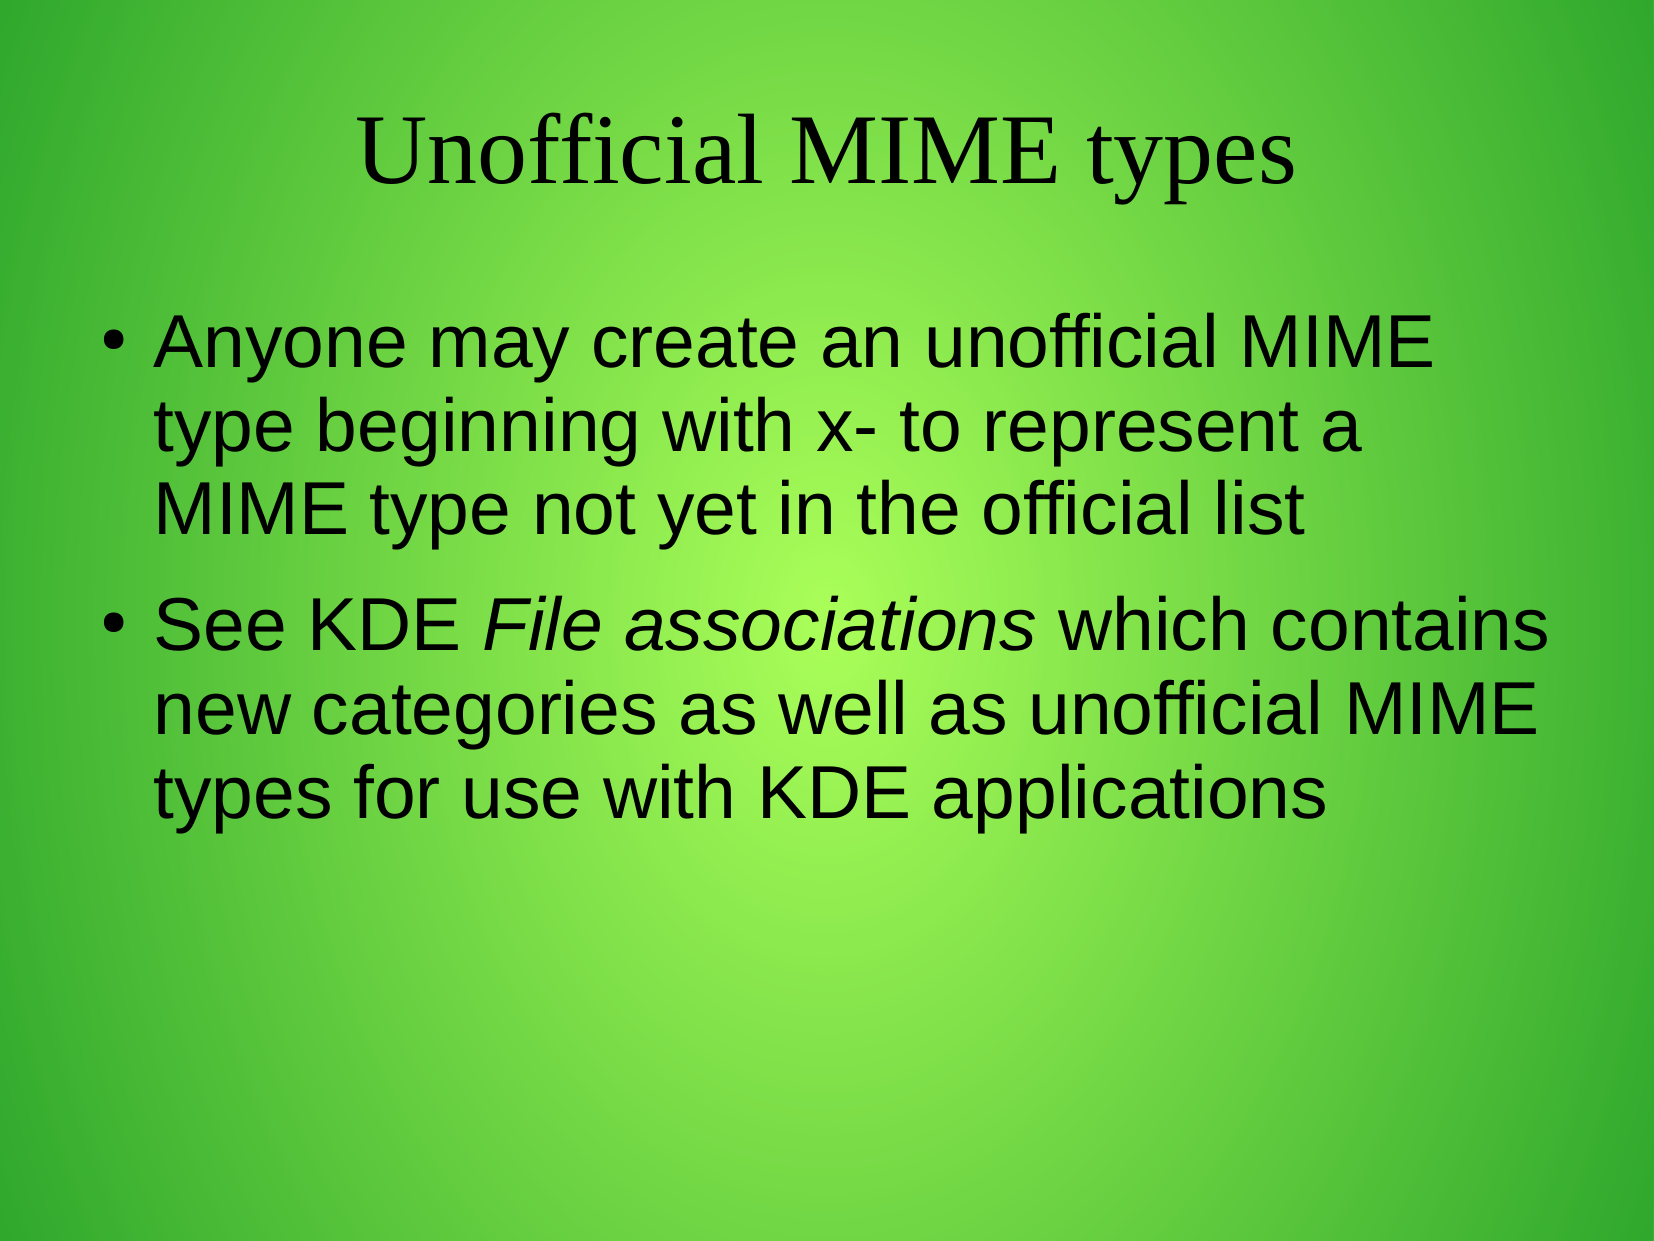

# Unofficial MIME types
Anyone may create an unofficial MIME type beginning with x- to represent a MIME type not yet in the official list
See KDE File associations which contains new categories as well as unofficial MIME types for use with KDE applications